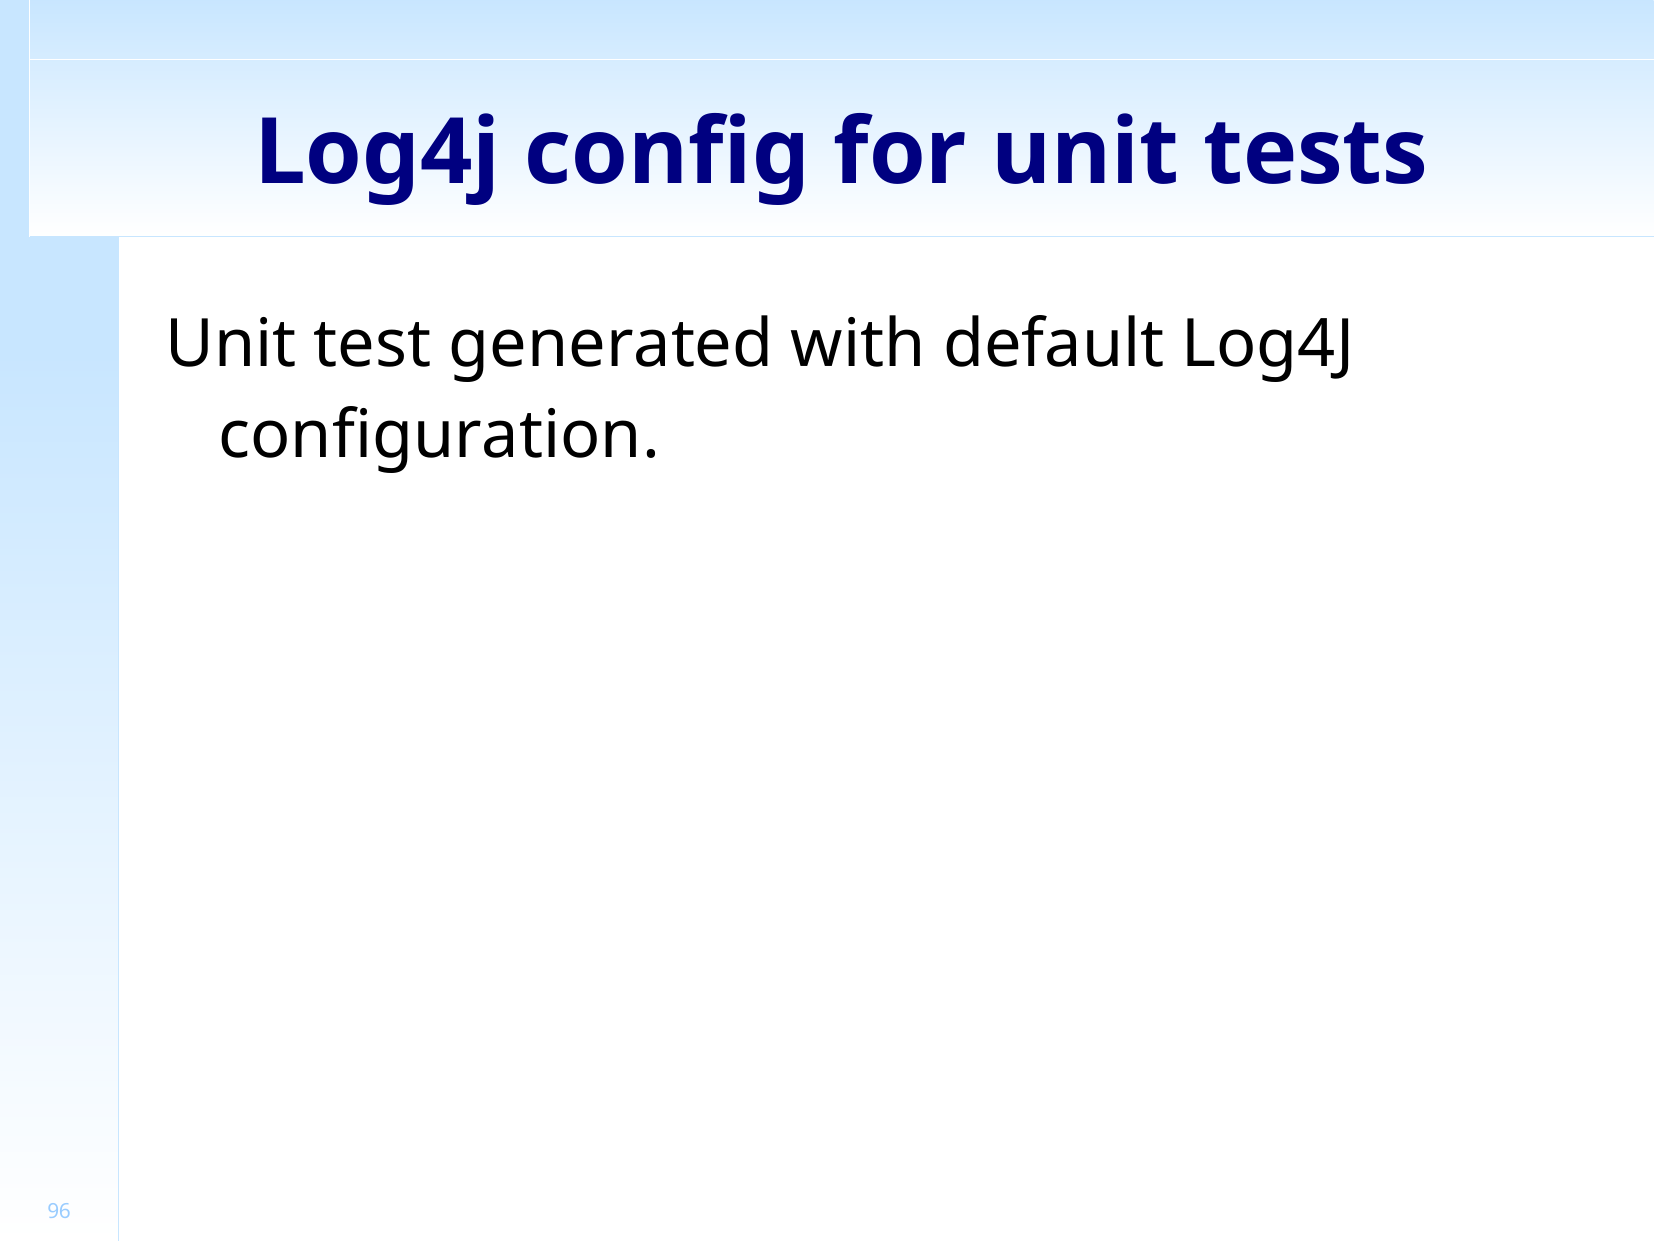

# Log4j config for unit tests
Unit test generated with default Log4J configuration.